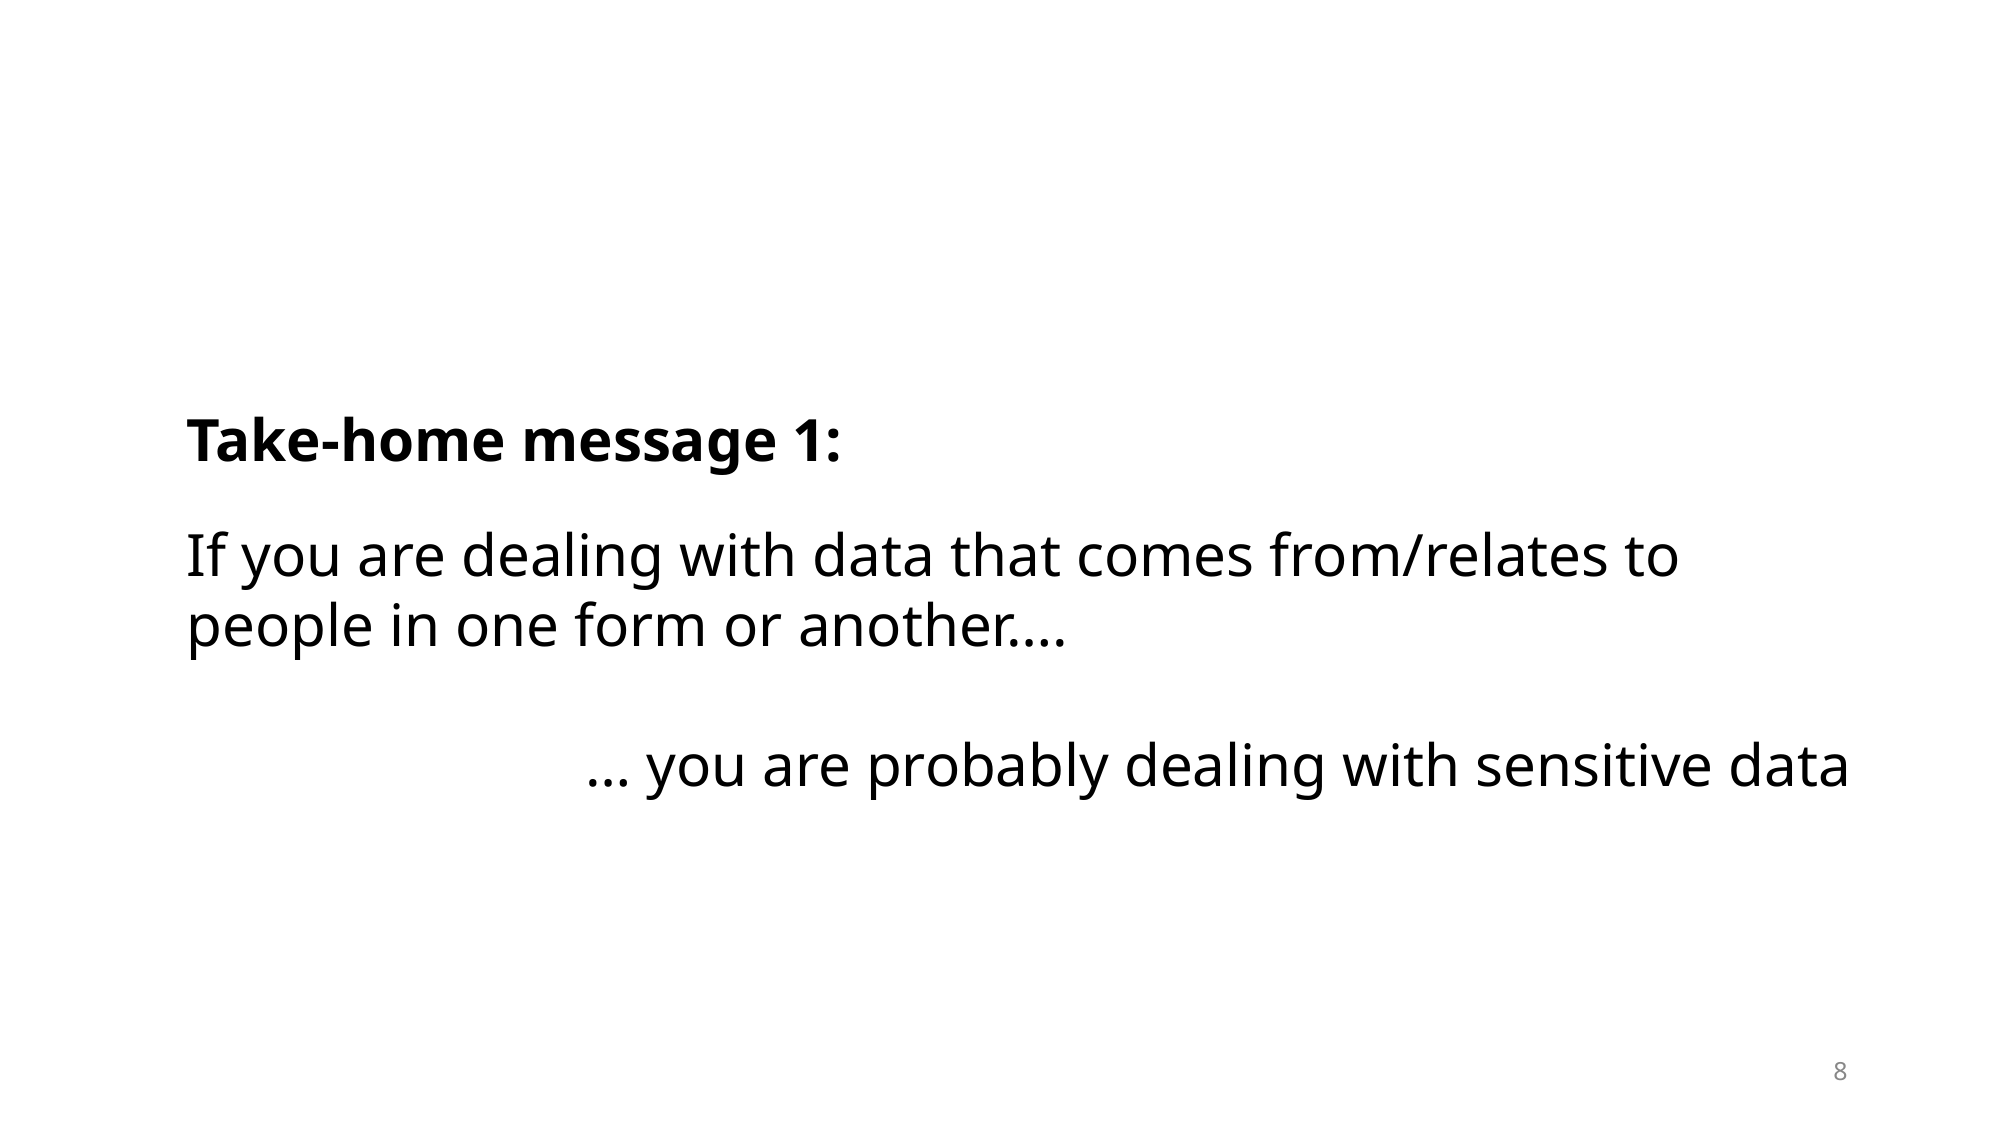

Take-home message 1:
If you are dealing with data that comes from/relates to people in one form or another….
… you are probably dealing with sensitive data